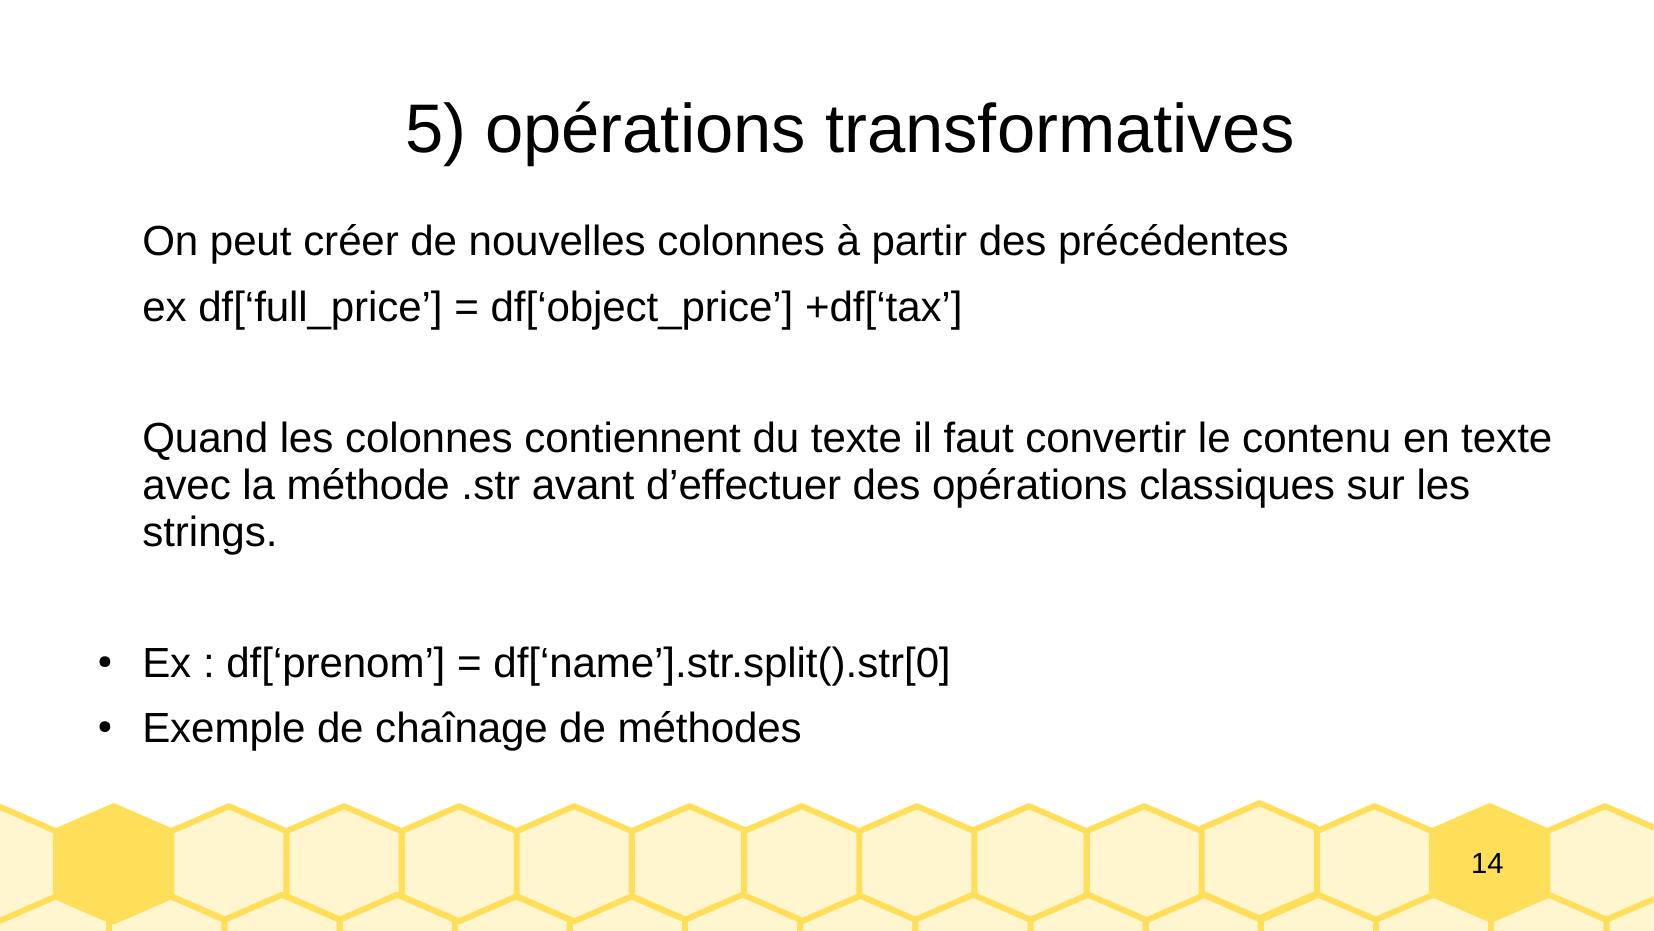

5) opérations transformatives
# On peut créer de nouvelles colonnes à partir des précédentes
ex df[‘full_price’] = df[‘object_price’] +df[‘tax’]
Quand les colonnes contiennent du texte il faut convertir le contenu en texte avec la méthode .str avant d’effectuer des opérations classiques sur les strings.
Ex : df[‘prenom’] = df[‘name’].str.split().str[0]
Exemple de chaînage de méthodes